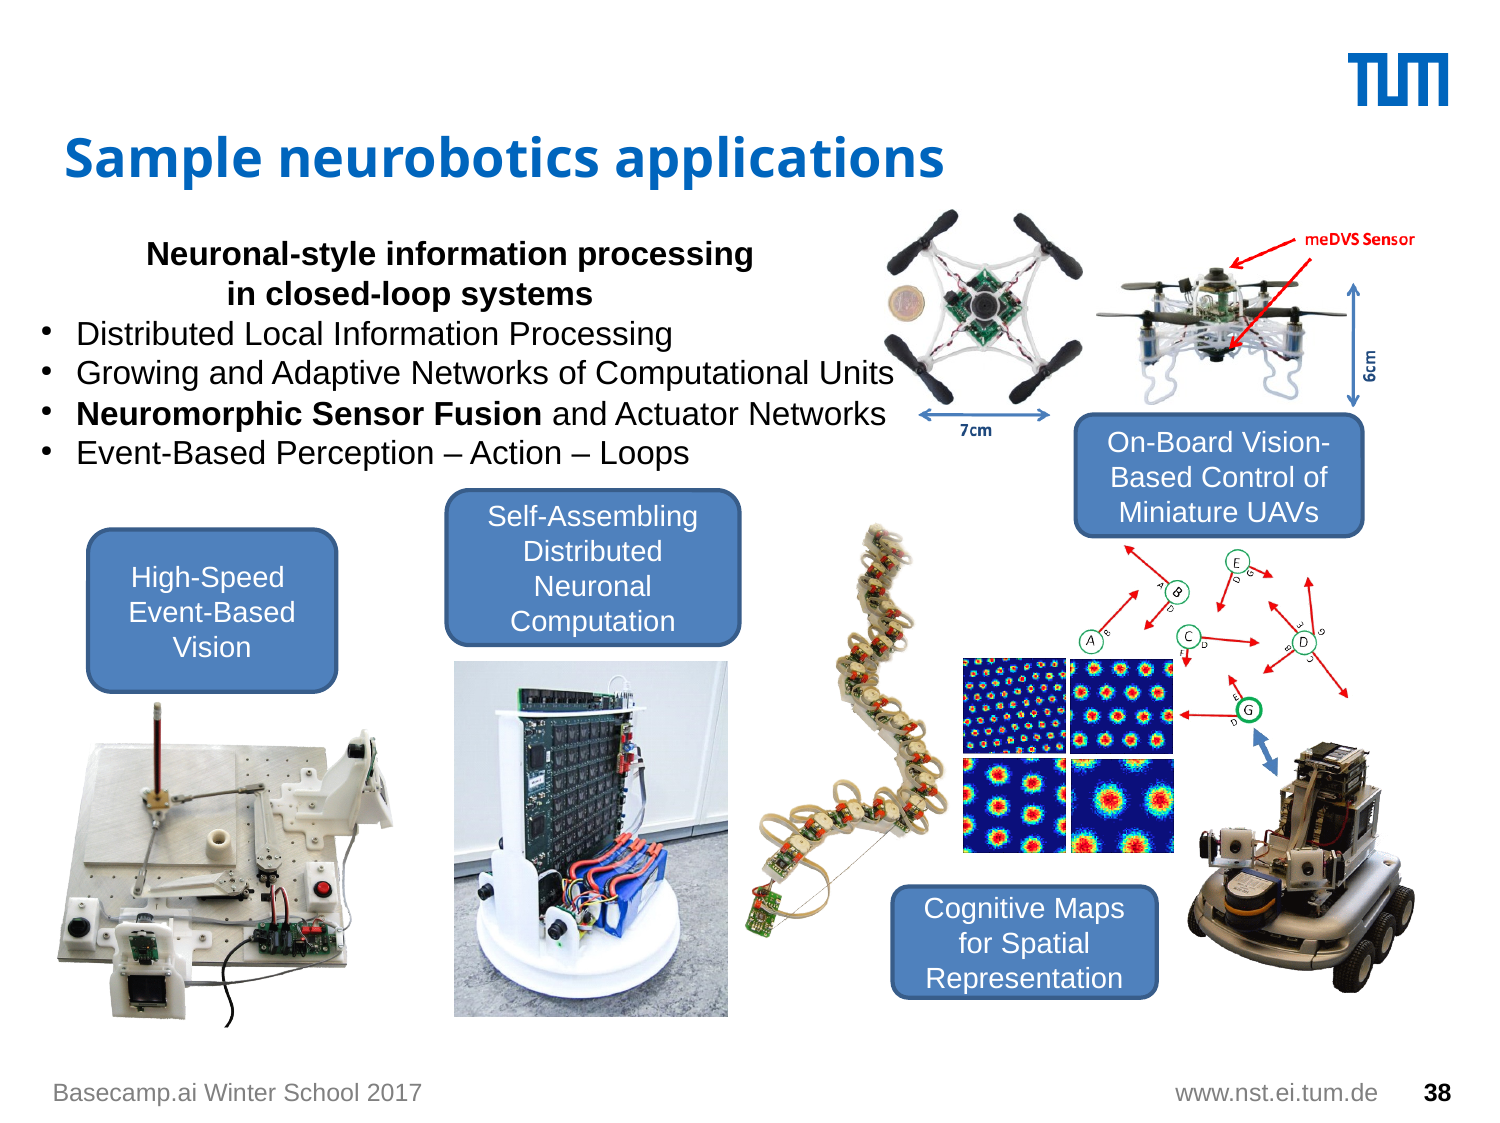

Sample neurobotics applications
Neuronal-style information processing
			in closed-loop systems
Distributed Local Information Processing
Growing and Adaptive Networks of Computational Units
Neuromorphic Sensor Fusion and Actuator Networks
Event-Based Perception – Action – Loops
On-Board Vision-Based Control of Miniature UAVs
Self-Assembling Distributed Neuronal Computation
High-Speed
Event-Based Vision
Cognitive Maps for Spatial Representation
Basecamp.ai Winter School 2017
38